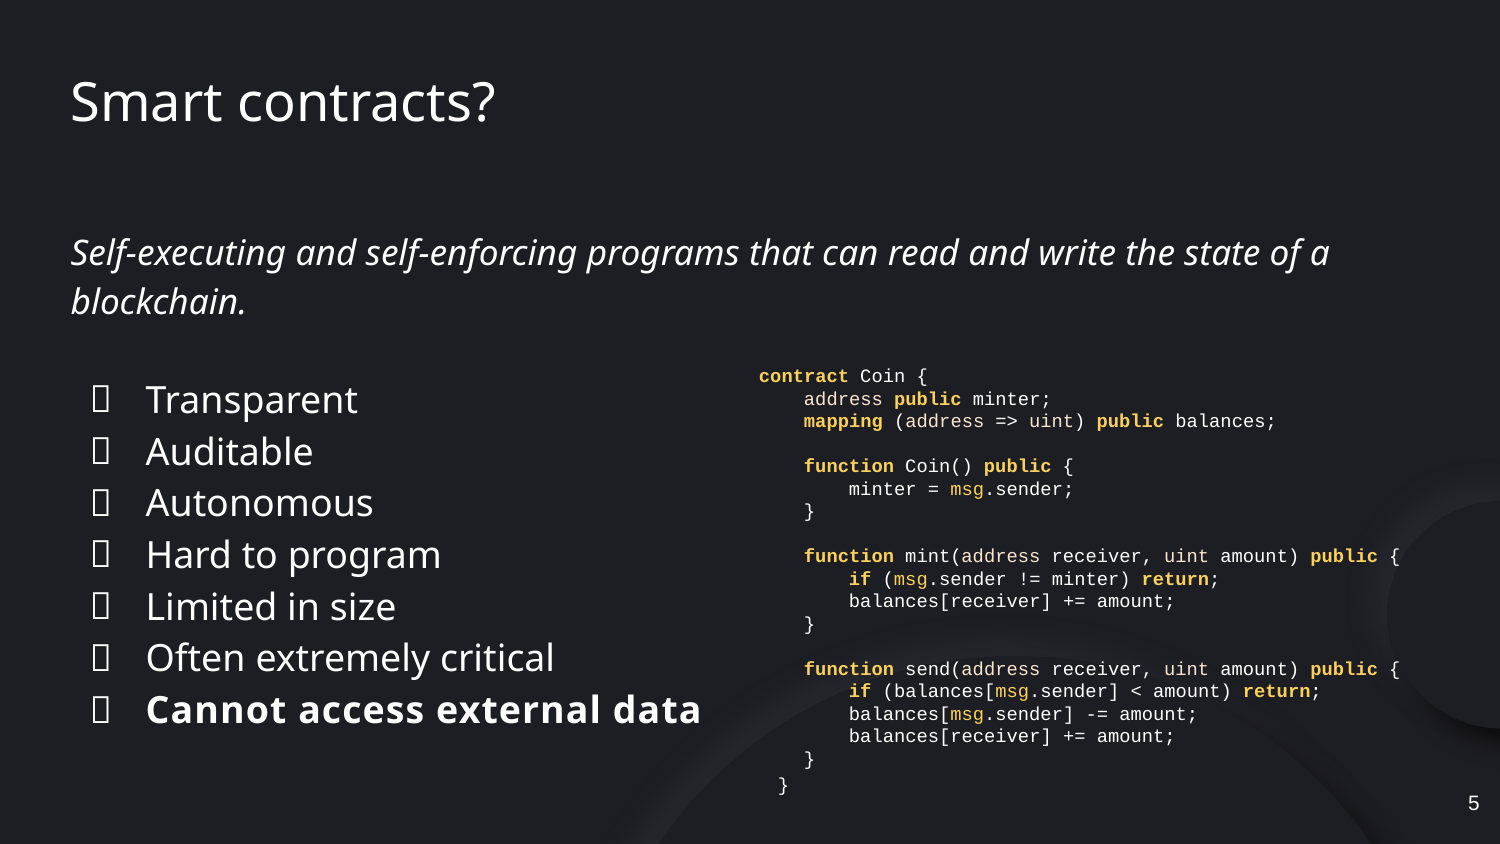

Smart contracts?
Self-executing and self-enforcing programs that can read and write the state of a blockchain.
contract Coin {
 address public minter;
 mapping (address => uint) public balances;
 function Coin() public {
 minter = msg.sender;
 }
 function mint(address receiver, uint amount) public {
 if (msg.sender != minter) return;
 balances[receiver] += amount;
 }
 function send(address receiver, uint amount) public {
 if (balances[msg.sender] < amount) return;
 balances[msg.sender] -= amount;
 balances[receiver] += amount;
 }
}
Transparent
Auditable
Autonomous
Hard to program
Limited in size
Often extremely critical
Cannot access external data